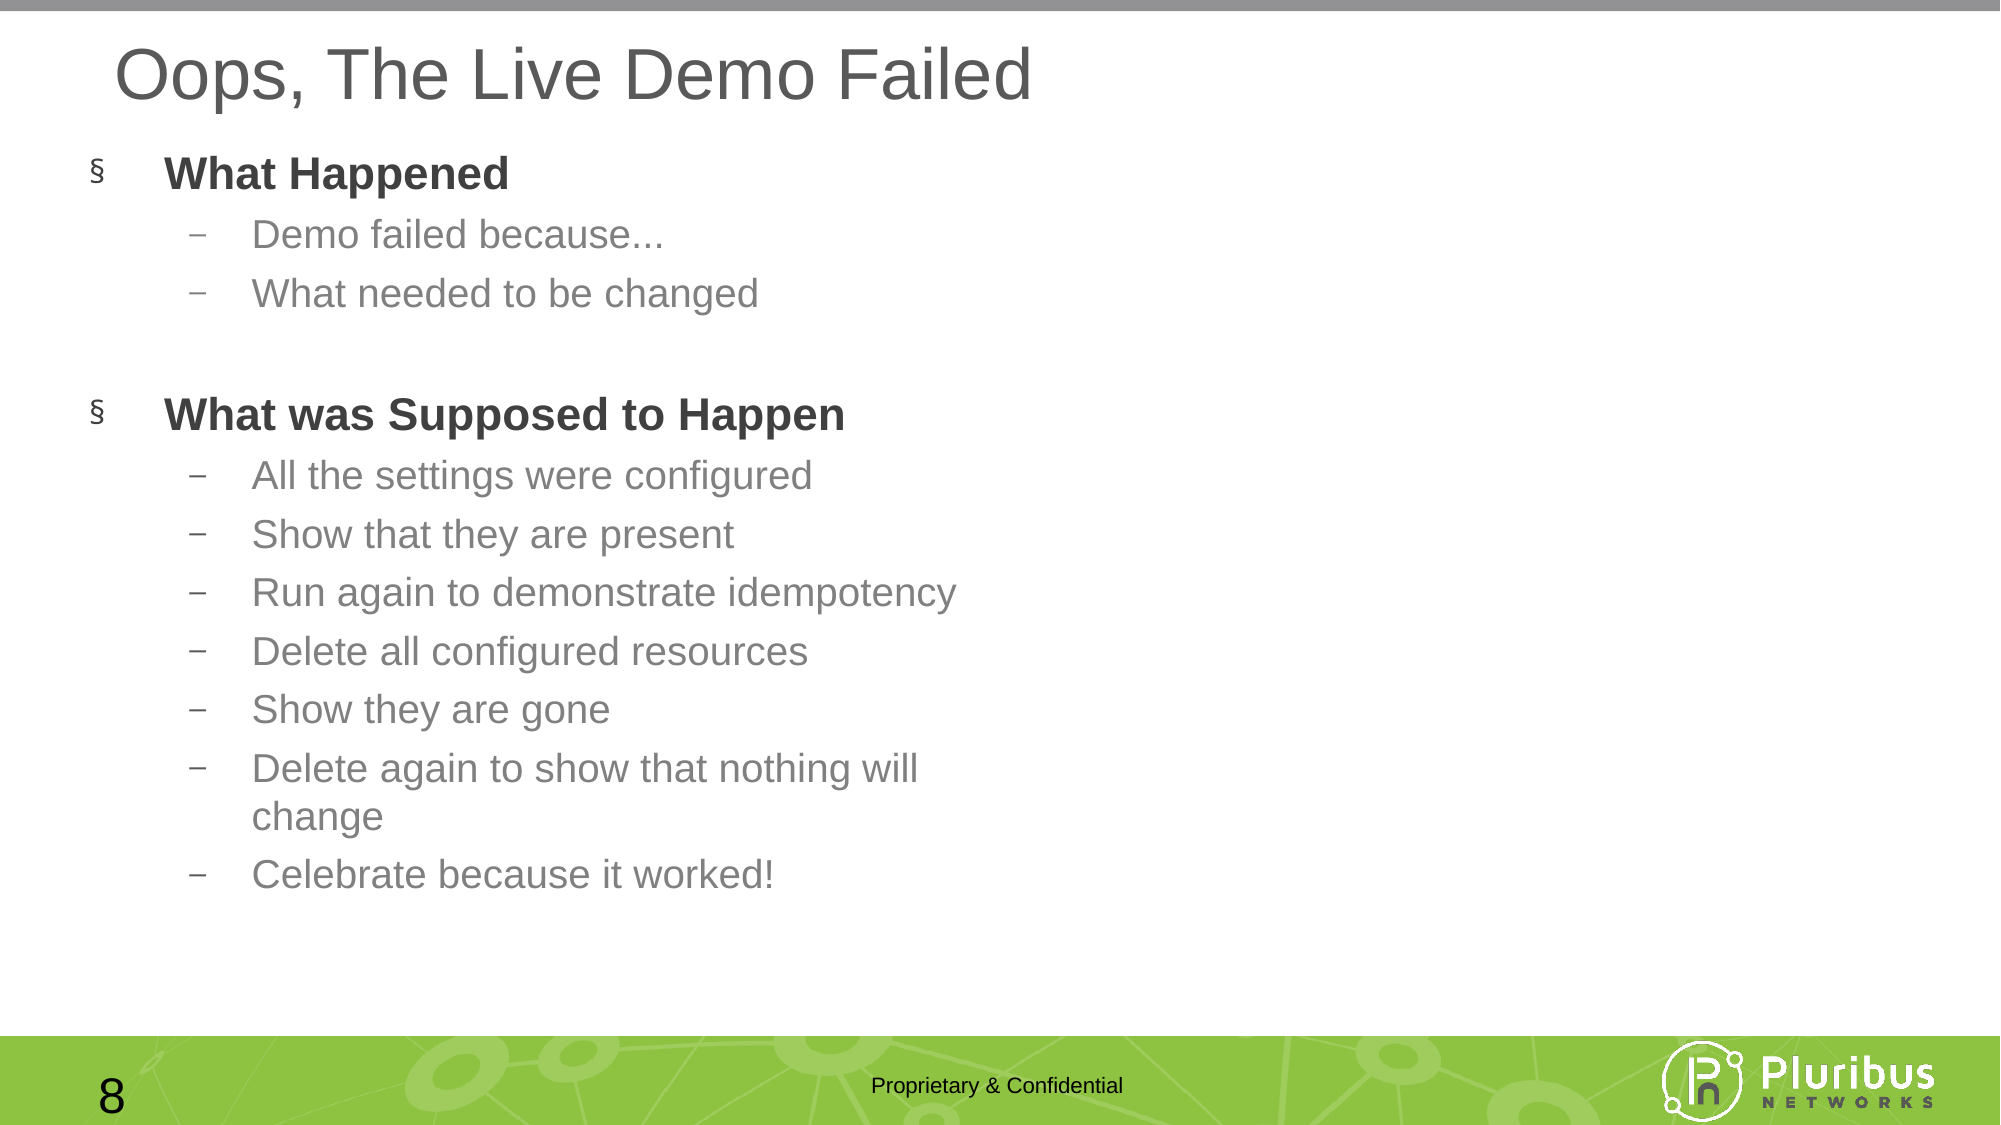

# Oops, The Live Demo Failed
What Happened
Demo failed because...
What needed to be changed
What was Supposed to Happen
All the settings were configured
Show that they are present
Run again to demonstrate idempotency
Delete all configured resources
Show they are gone
Delete again to show that nothing will change
Celebrate because it worked!